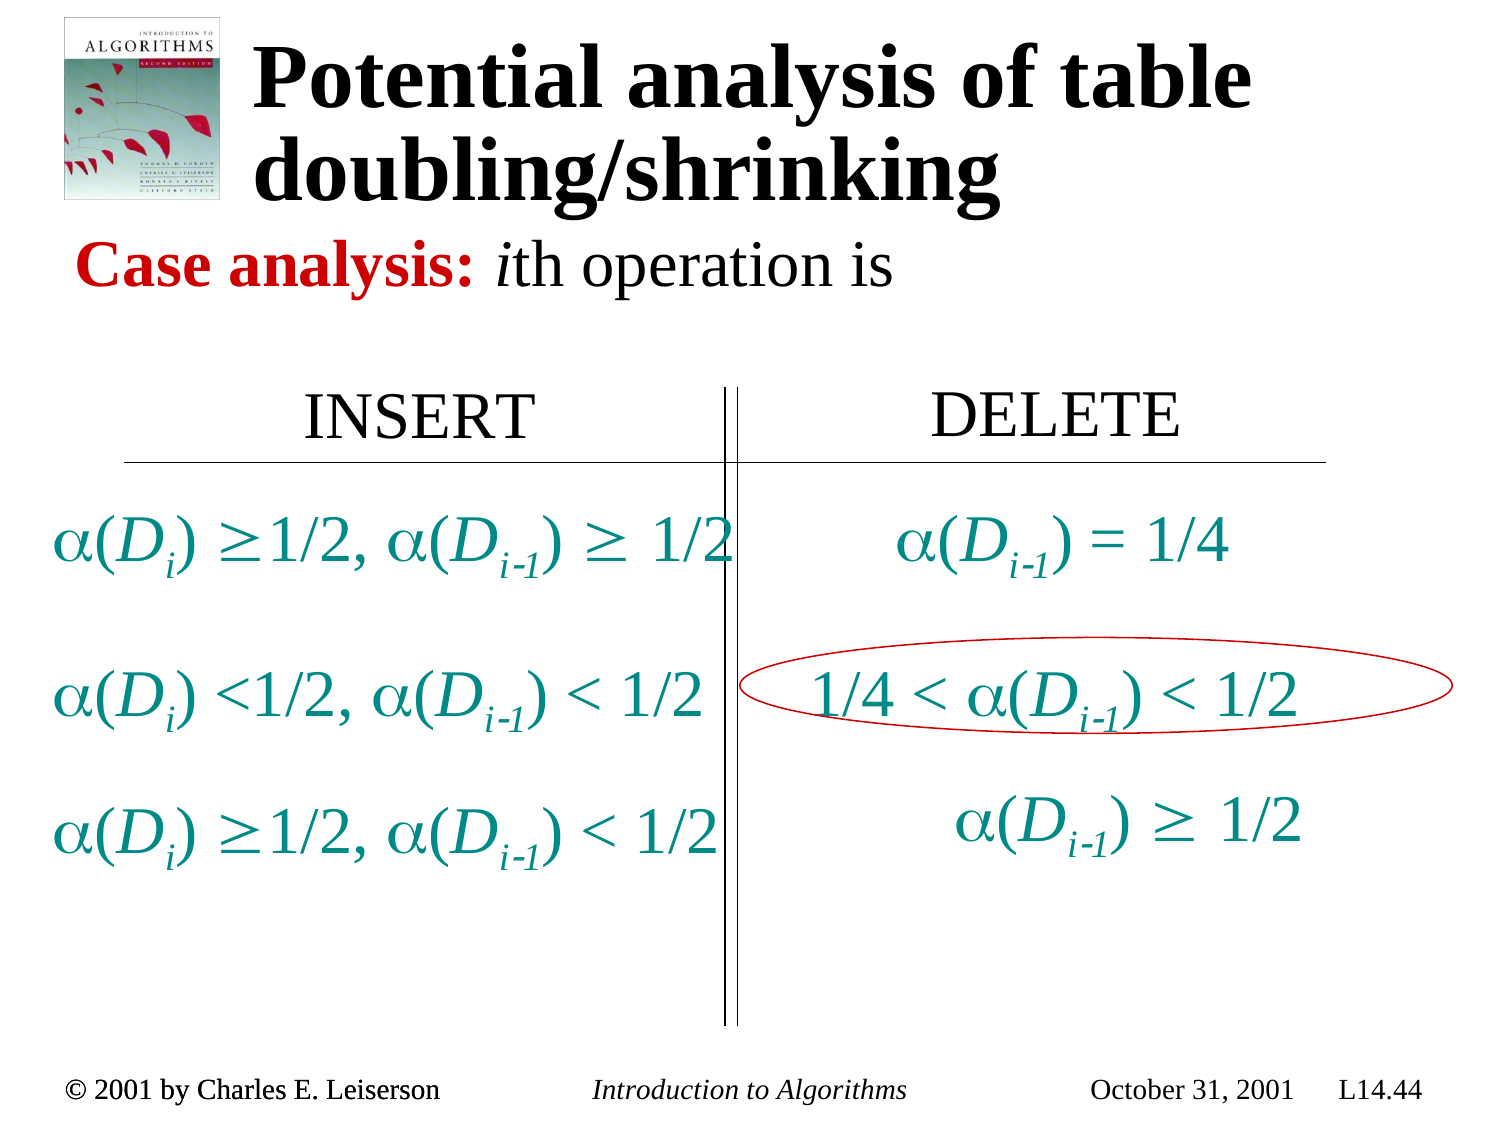

# Potential analysis of table doubling/shrinking
Case analysis: ith operation is
DELETE
INSERT
(Di) 1/2, (Di1)  1/2
 (Di1) = 1/4
(Di) <1/2, (Di1) < 1/2
 1/4 < (Di1) < 1/2
(Di1)  1/2
(Di) 1/2, (Di1) < 1/2
Introduction to Algorithms
October 31, 2001 L14.